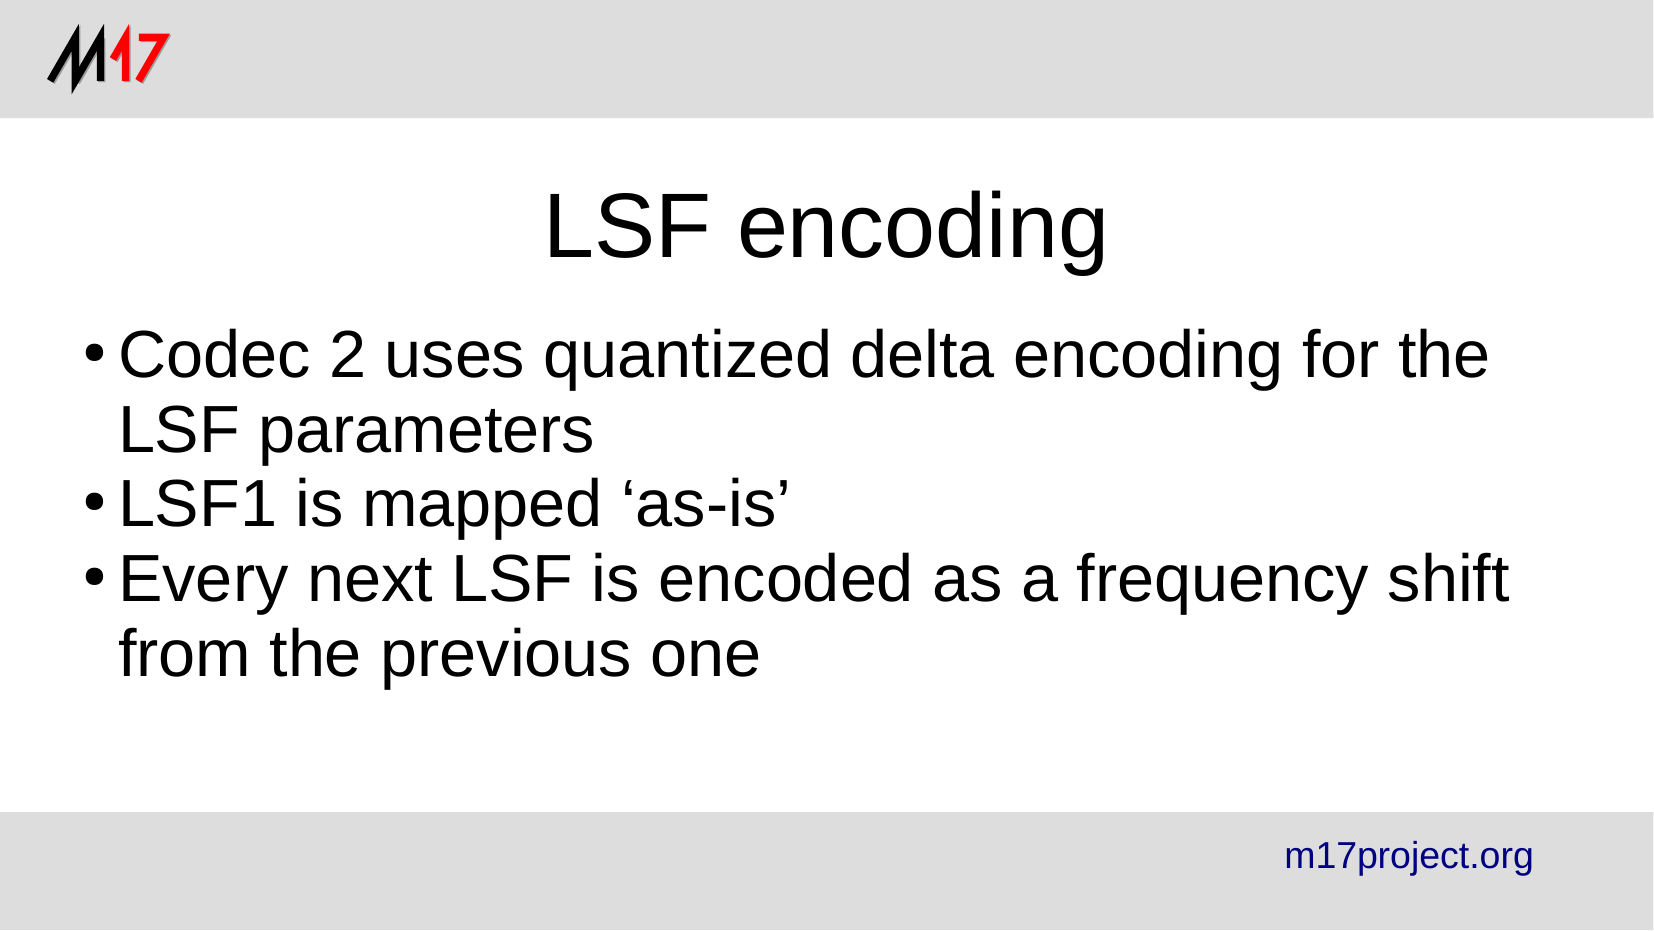

# LSF encoding
Codec 2 uses quantized delta encoding for the LSF parameters
LSF1 is mapped ‘as-is’
Every next LSF is encoded as a frequency shift from the previous one
m17project.org